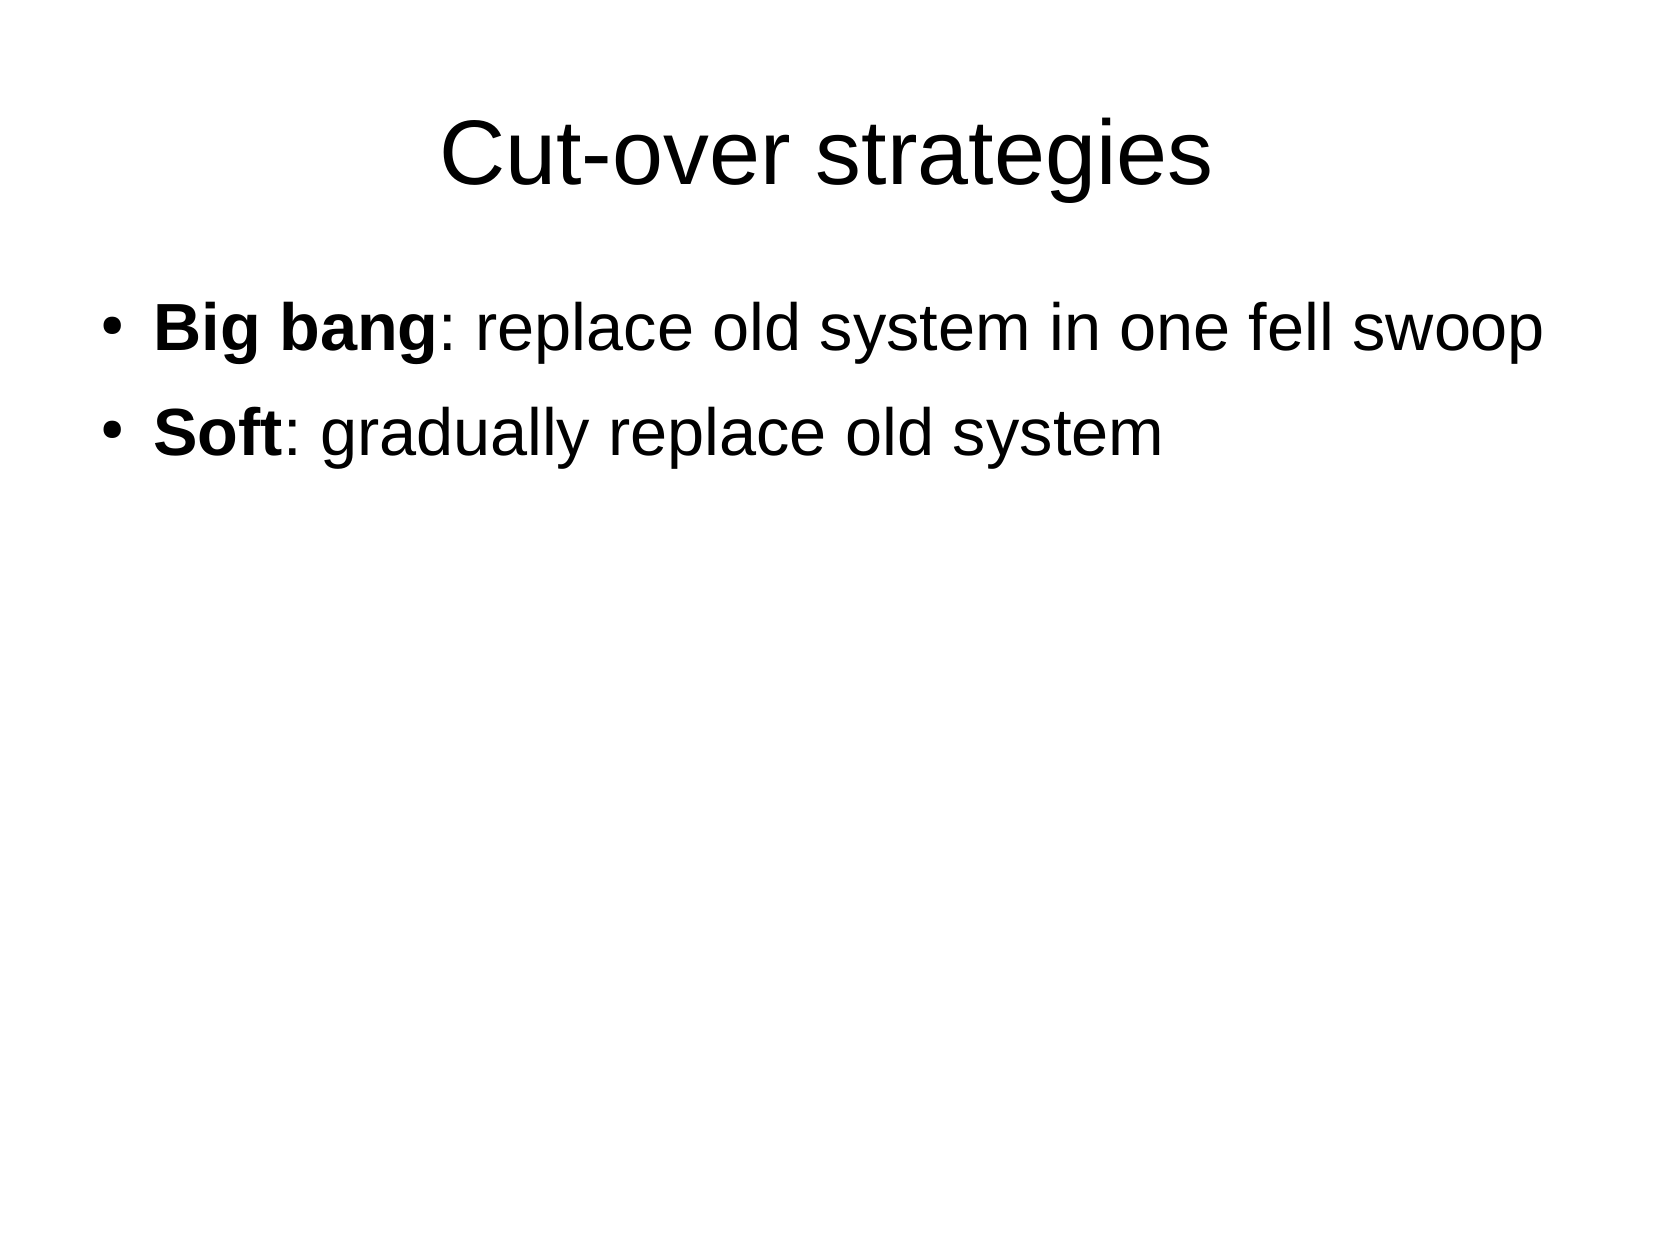

# Cut-over strategies
Big bang: replace old system in one fell swoop
Soft: gradually replace old system